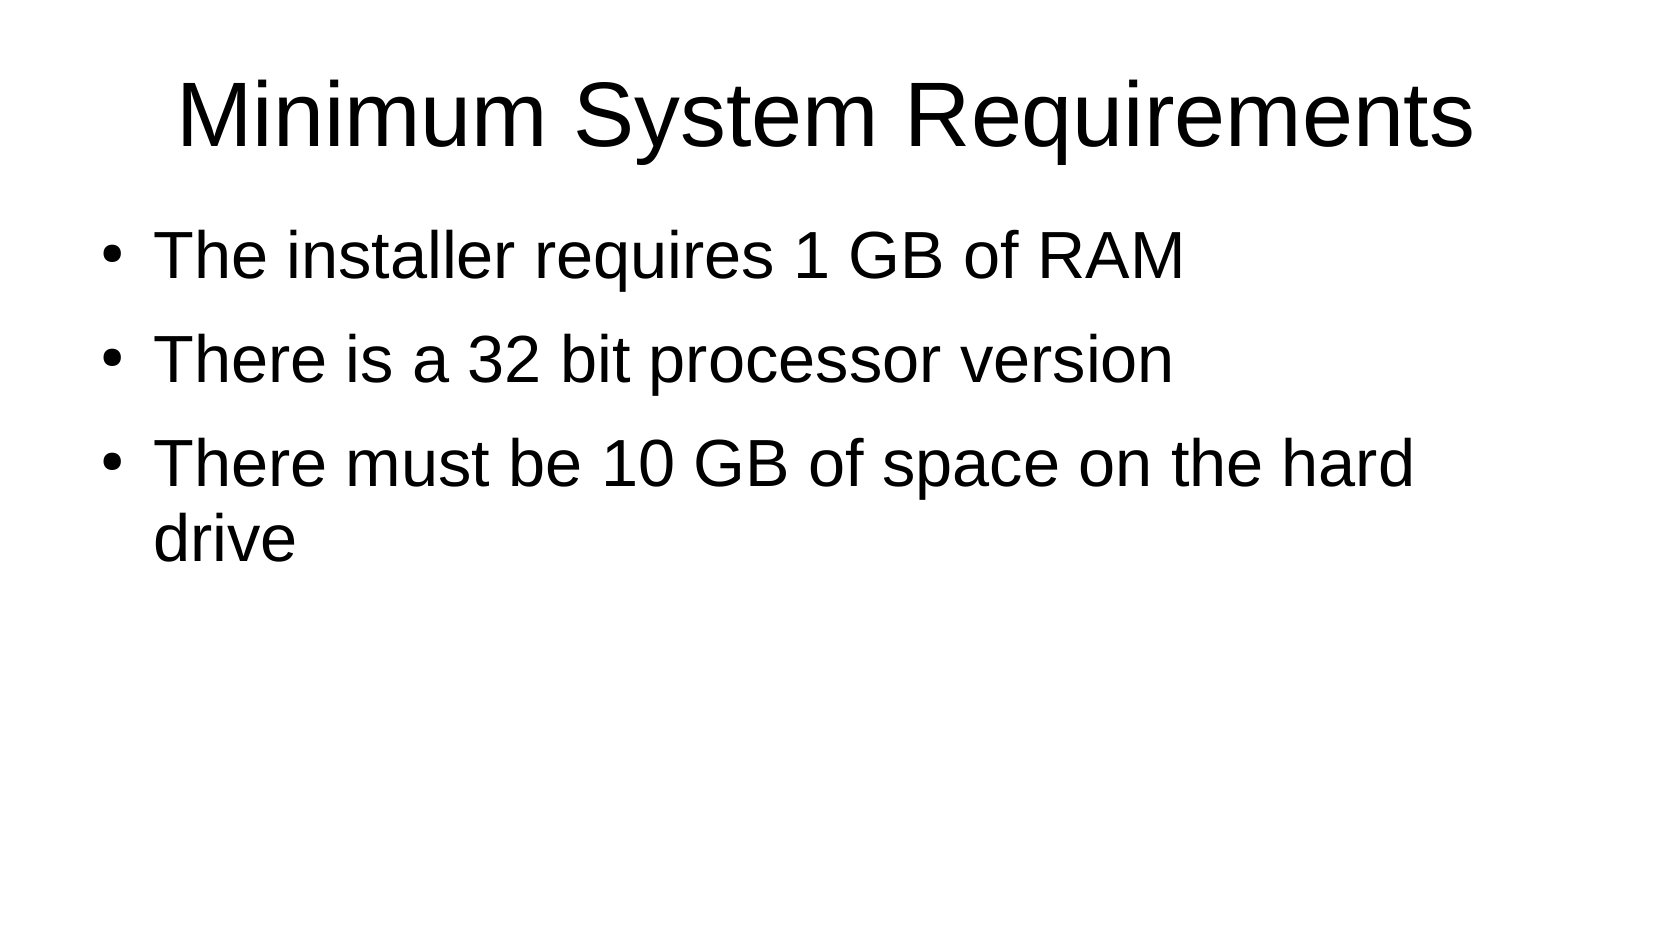

# Minimum System Requirements
The installer requires 1 GB of RAM
There is a 32 bit processor version
There must be 10 GB of space on the hard drive